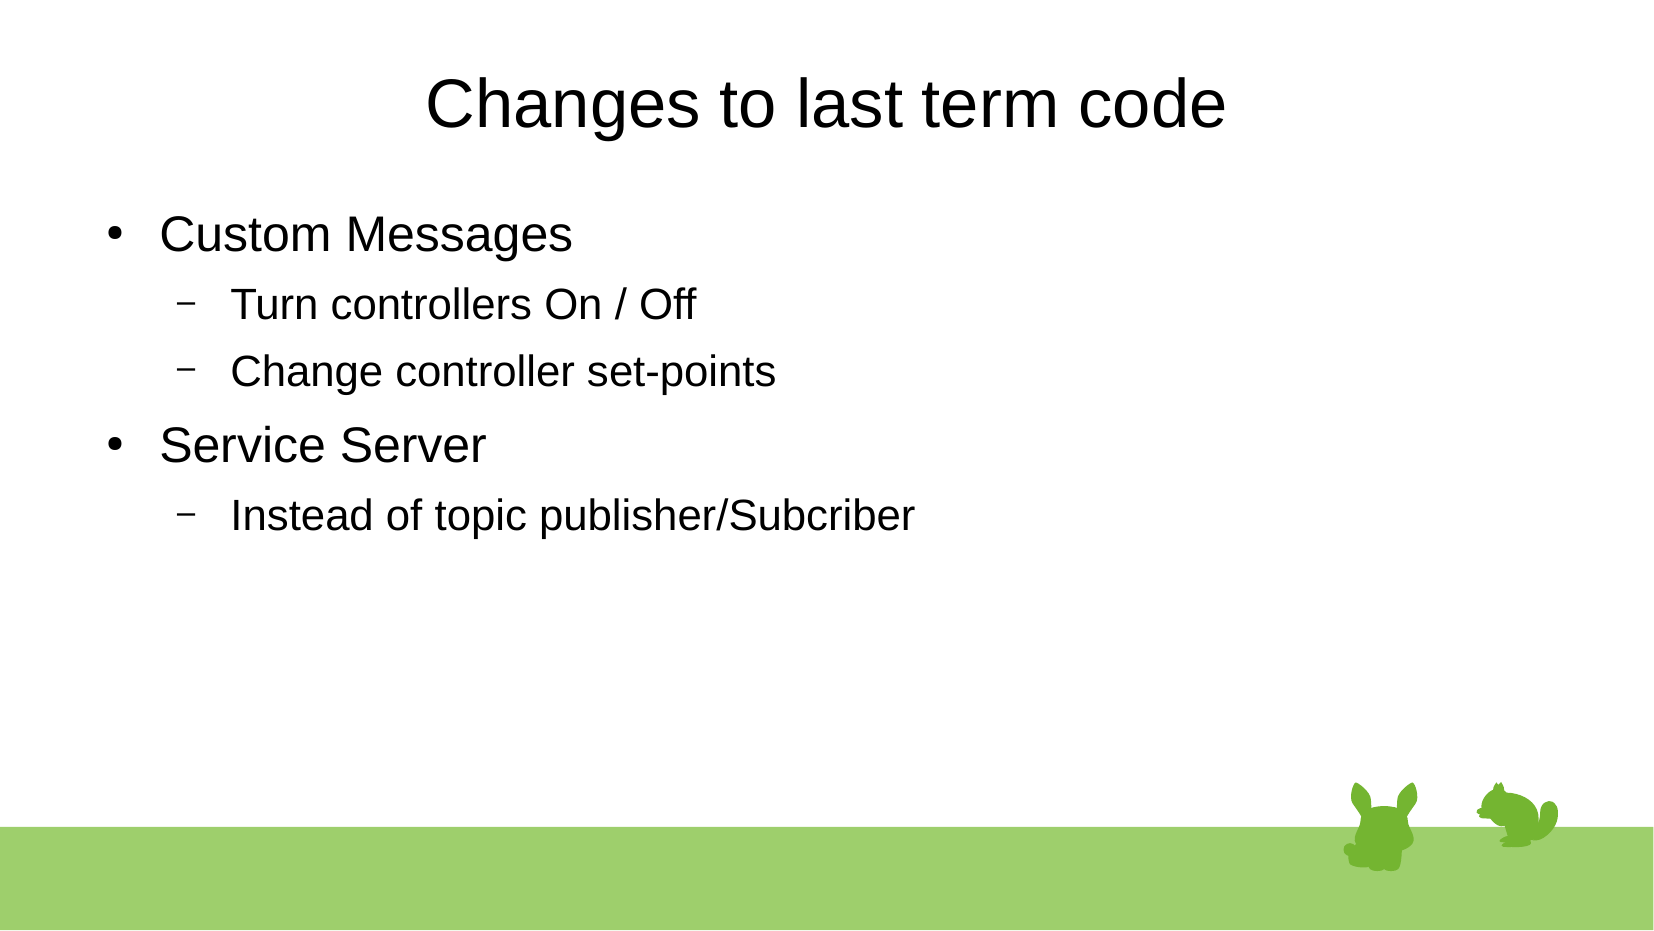

# Changes to last term code
Custom Messages
Turn controllers On / Off
Change controller set-points
Service Server
Instead of topic publisher/Subcriber